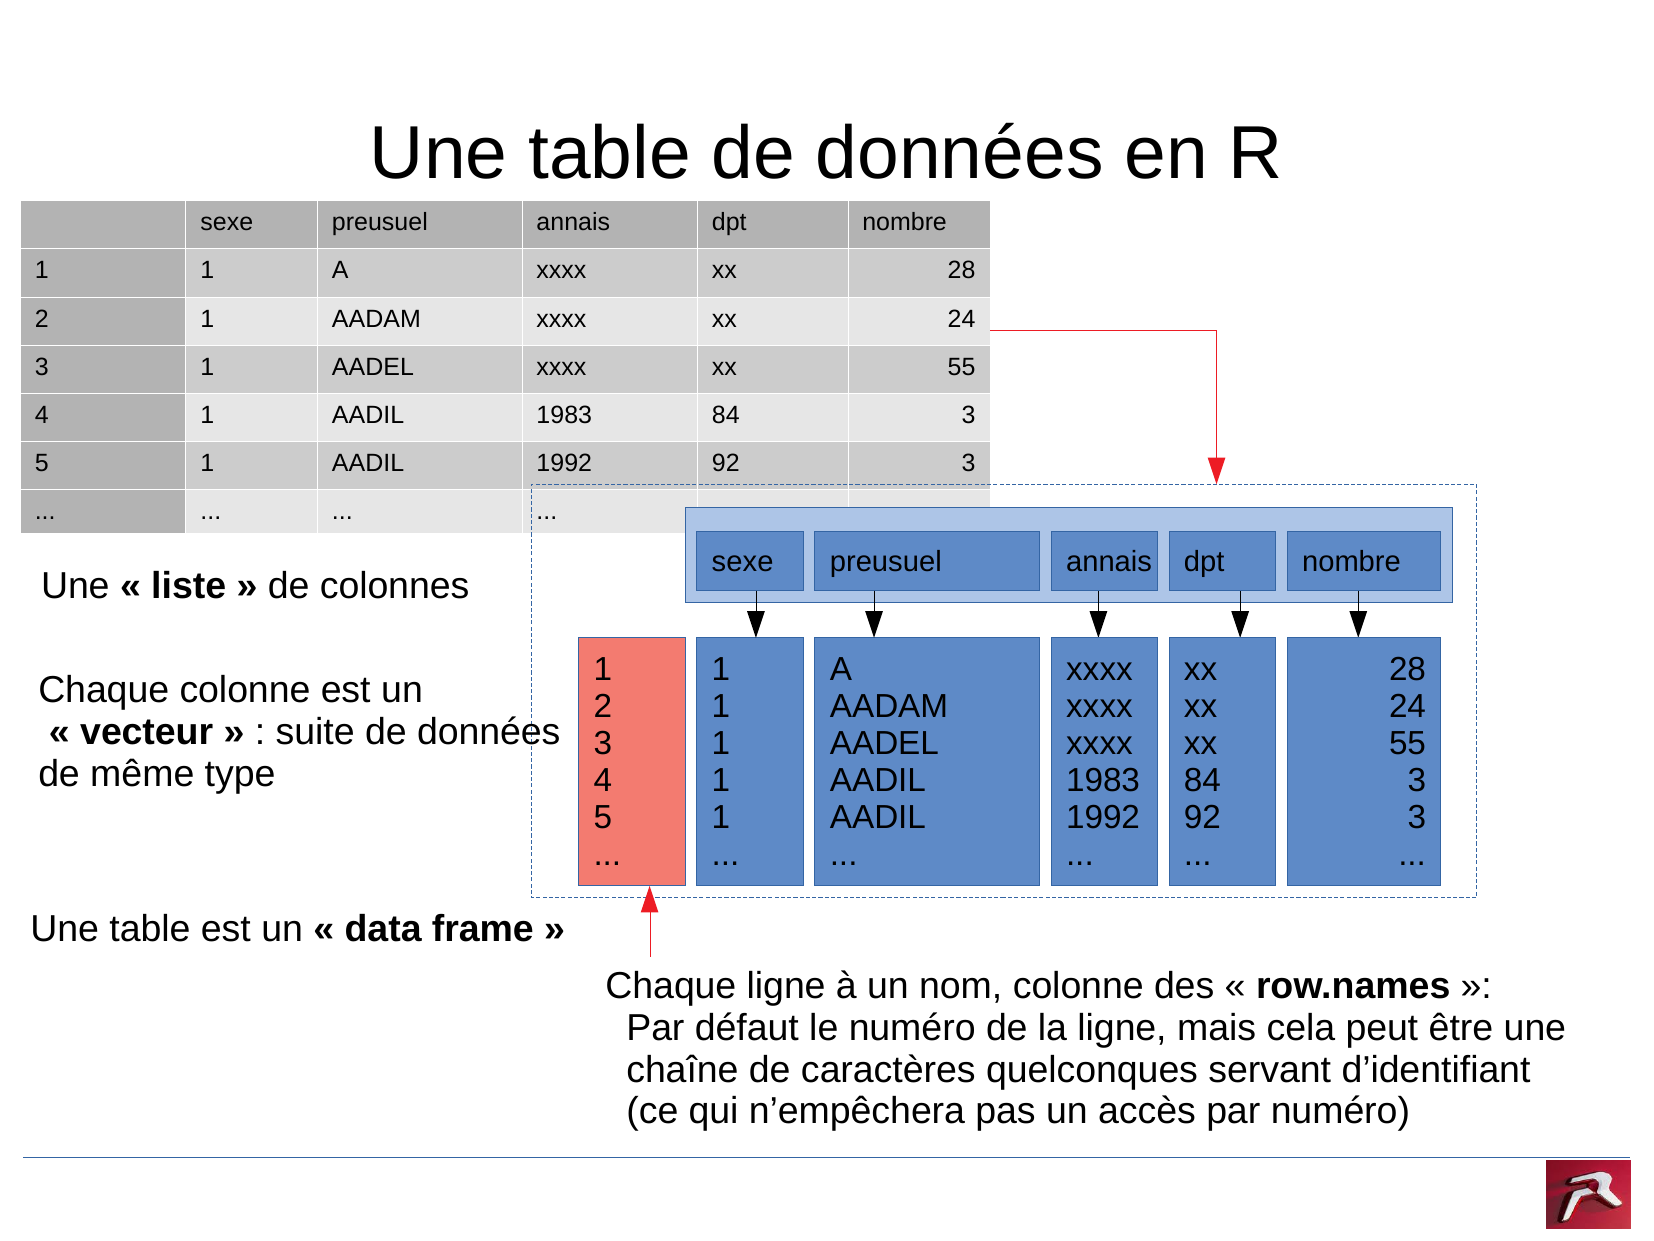

# Une table de données en R
| | sexe | preusuel | annais | dpt | nombre |
| --- | --- | --- | --- | --- | --- |
| 1 | 1 | A | xxxx | xx | 28 |
| 2 | 1 | AADAM | xxxx | xx | 24 |
| 3 | 1 | AADEL | xxxx | xx | 55 |
| 4 | 1 | AADIL | 1983 | 84 | 3 |
| 5 | 1 | AADIL | 1992 | 92 | 3 |
| ... | ... | ... | ... | ... | ... |
sexe
preusuel
annais
dpt
nombre
Une « liste » de colonnes
1
2
3
4
5
...
1
1
1
1
1
...
A
AADAM
AADEL
AADIL
AADIL
...
xxxx
xxxx
xxxx
1983
1992
...
xx
xx
xx
84
92
...
28
24
55
3
3
...
Chaque colonne est un
 « vecteur » : suite de données
de même type
Une table est un « data frame »
Chaque ligne à un nom, colonne des « row.names »:
 Par défaut le numéro de la ligne, mais cela peut être une
 chaîne de caractères quelconques servant d’identifiant
 (ce qui n’empêchera pas un accès par numéro)